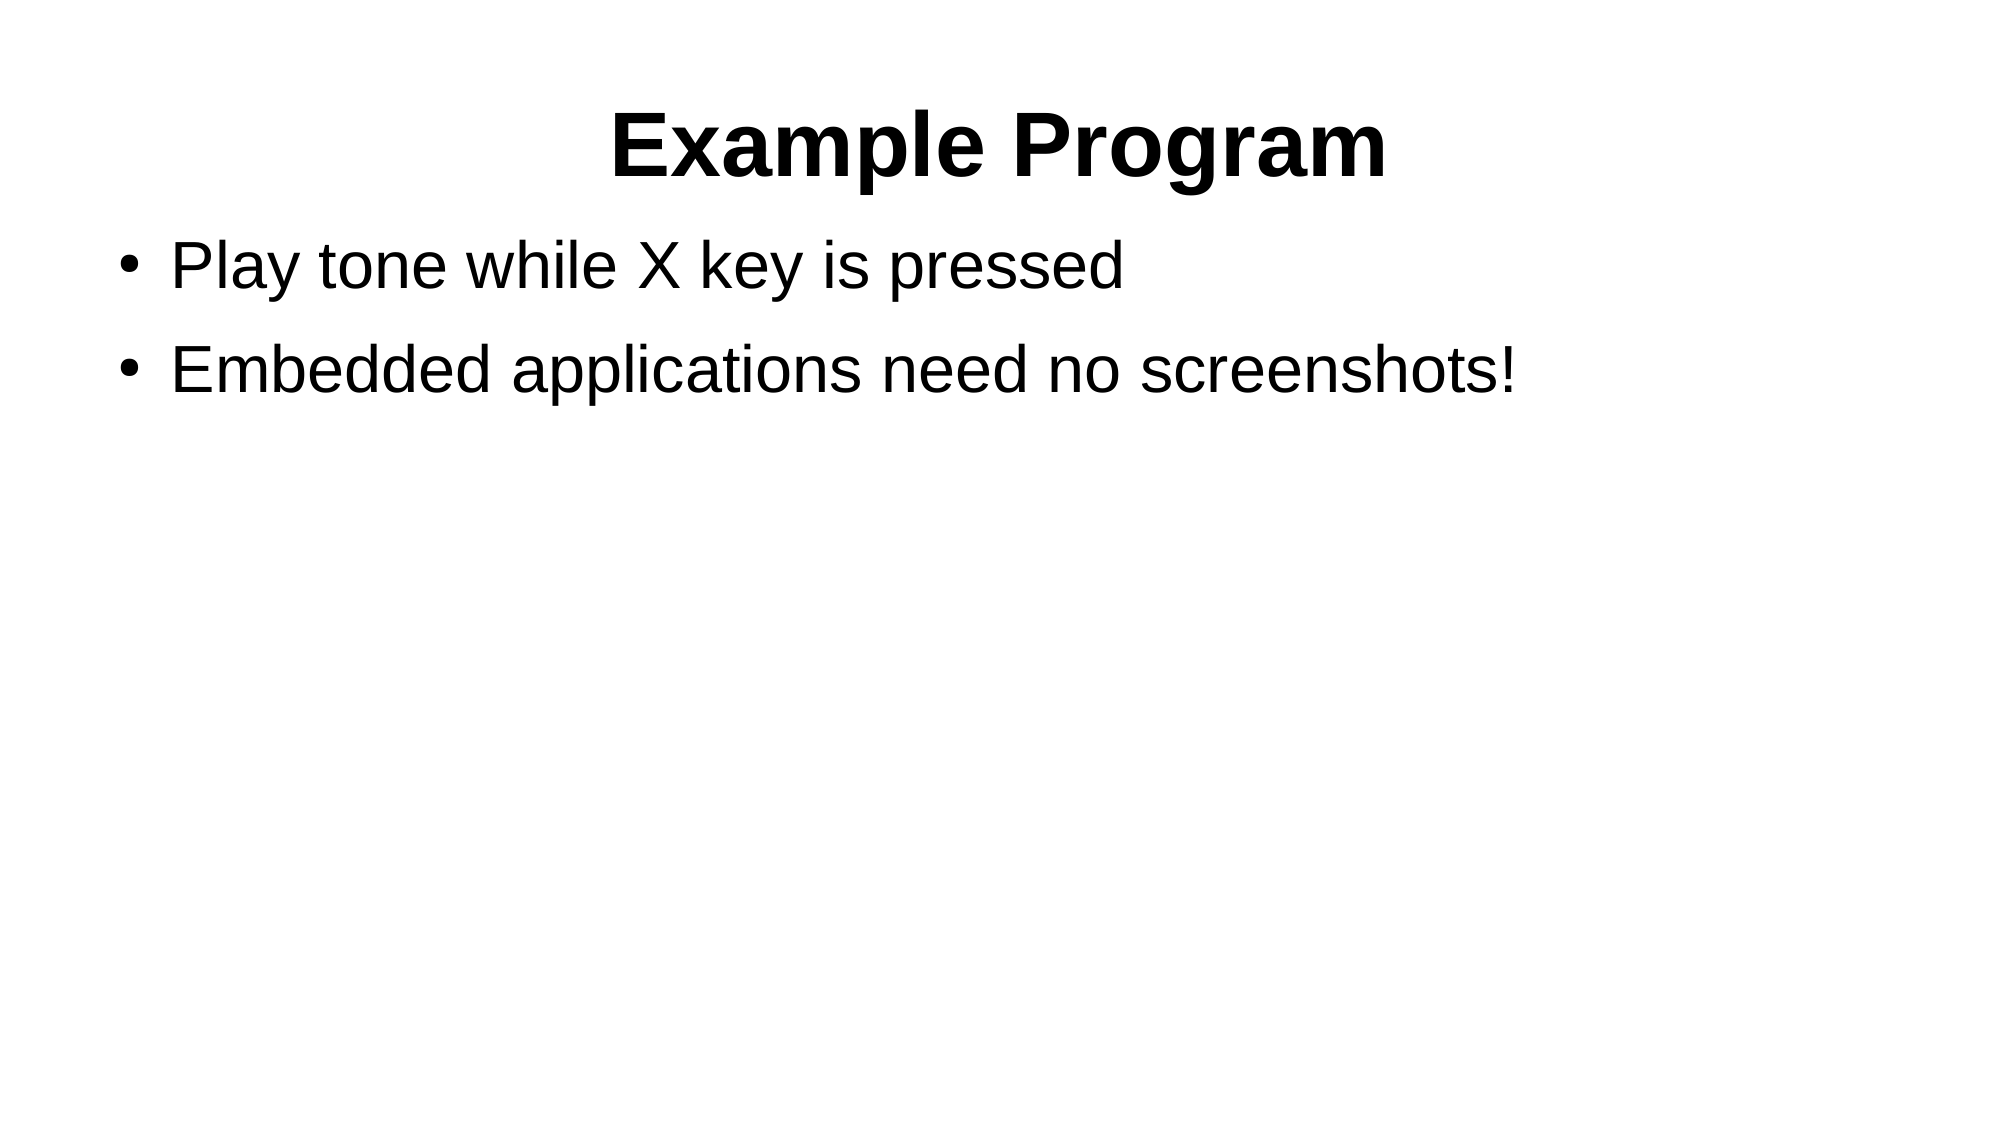

# Example Program
Play tone while X key is pressed
Embedded applications need no screenshots!